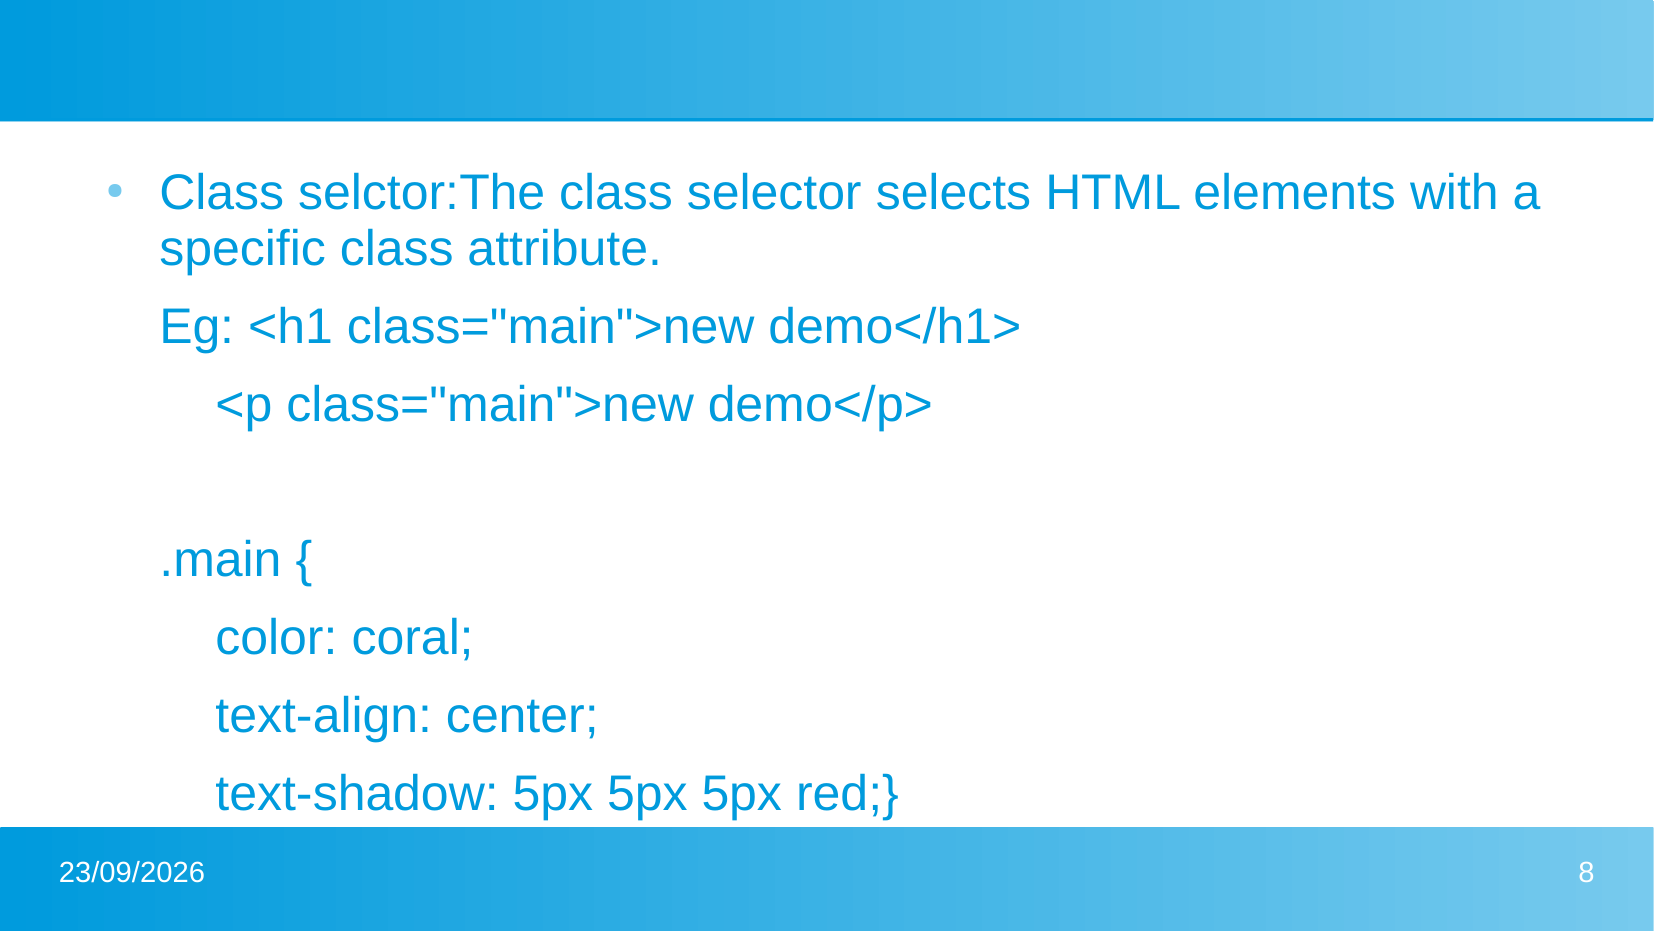

# Class selctor:The class selector selects HTML elements with a specific class attribute.
Eg: <h1 class="main">new demo</h1>
 <p class="main">new demo</p>
.main {
 color: coral;
 text-align: center;
 text-shadow: 5px 5px 5px red;}
8